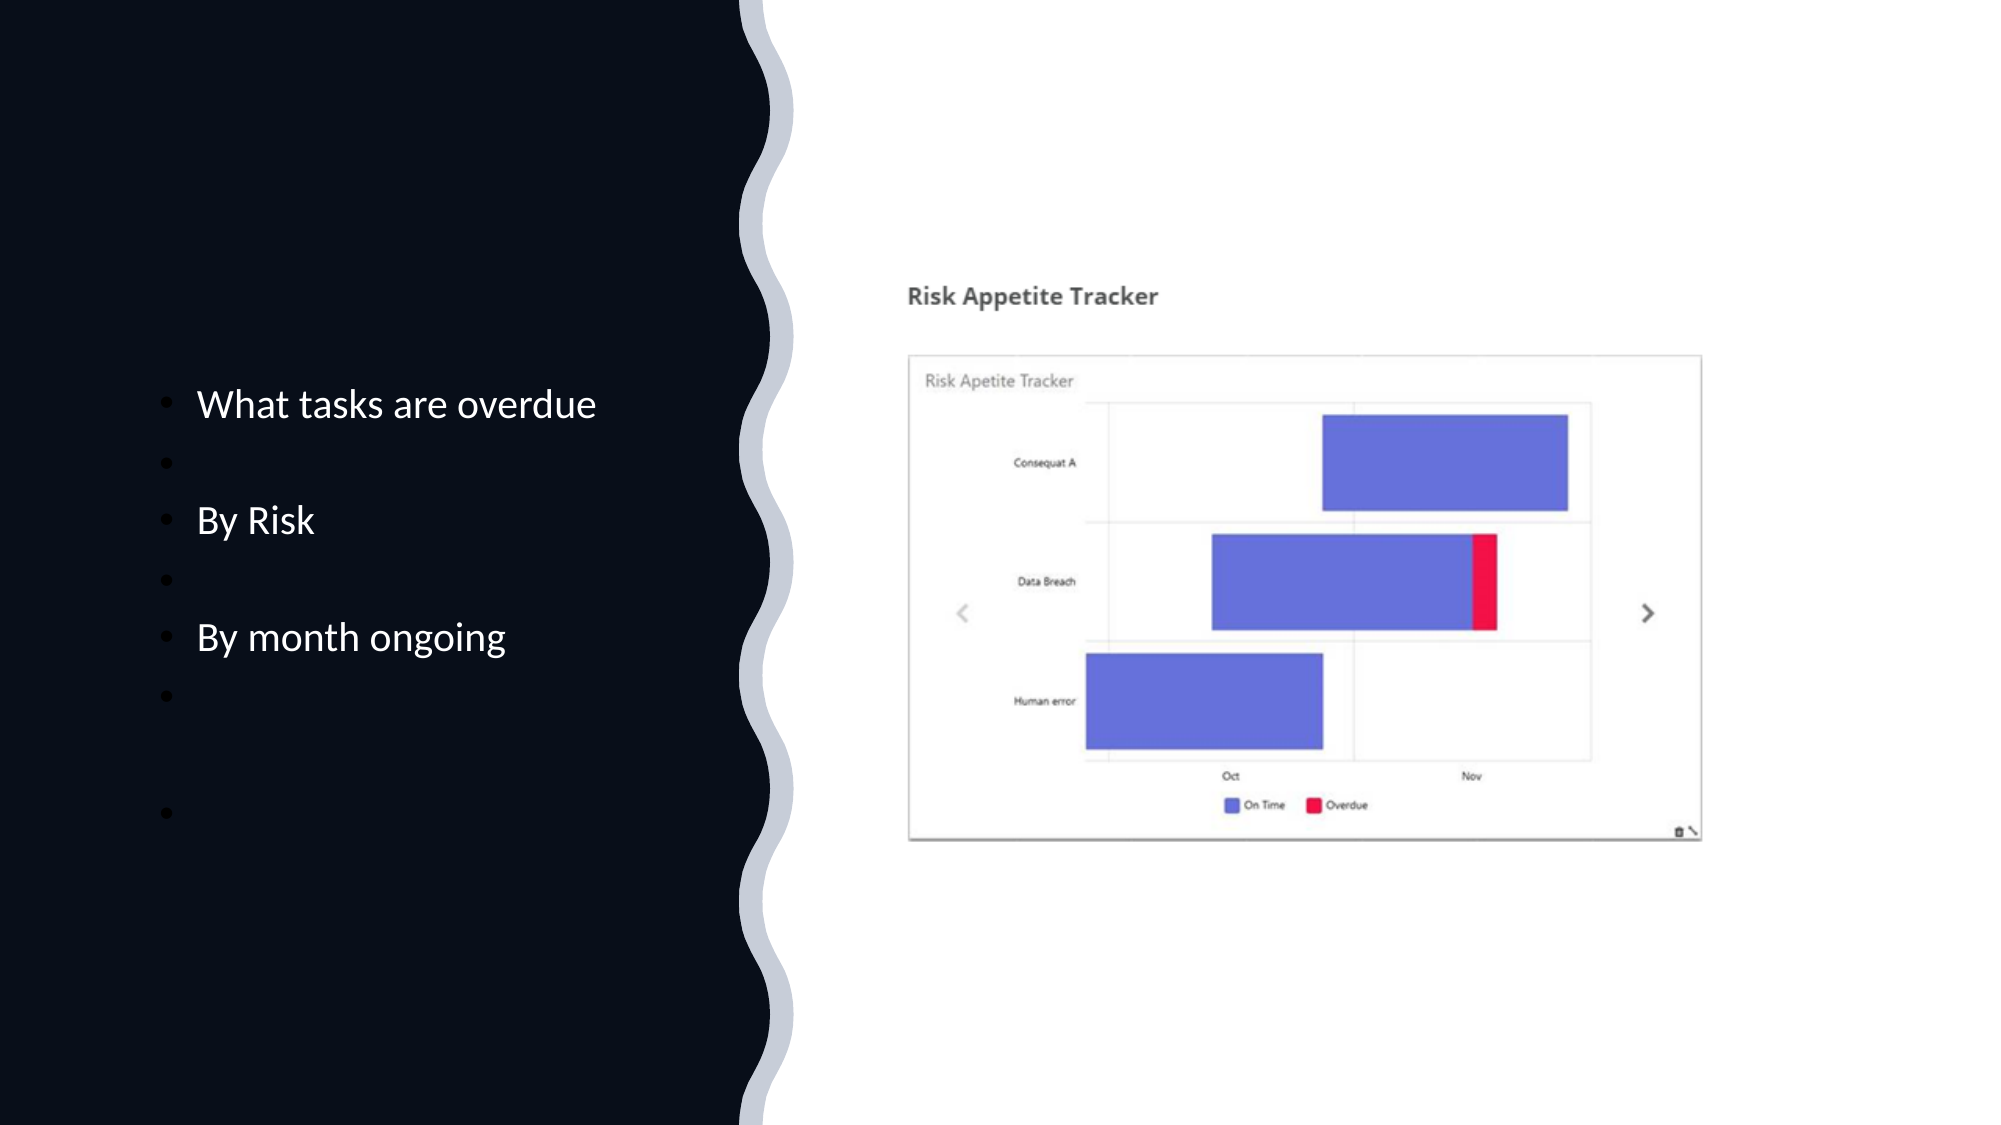

What tasks are overdue
By Risk
By month ongoing